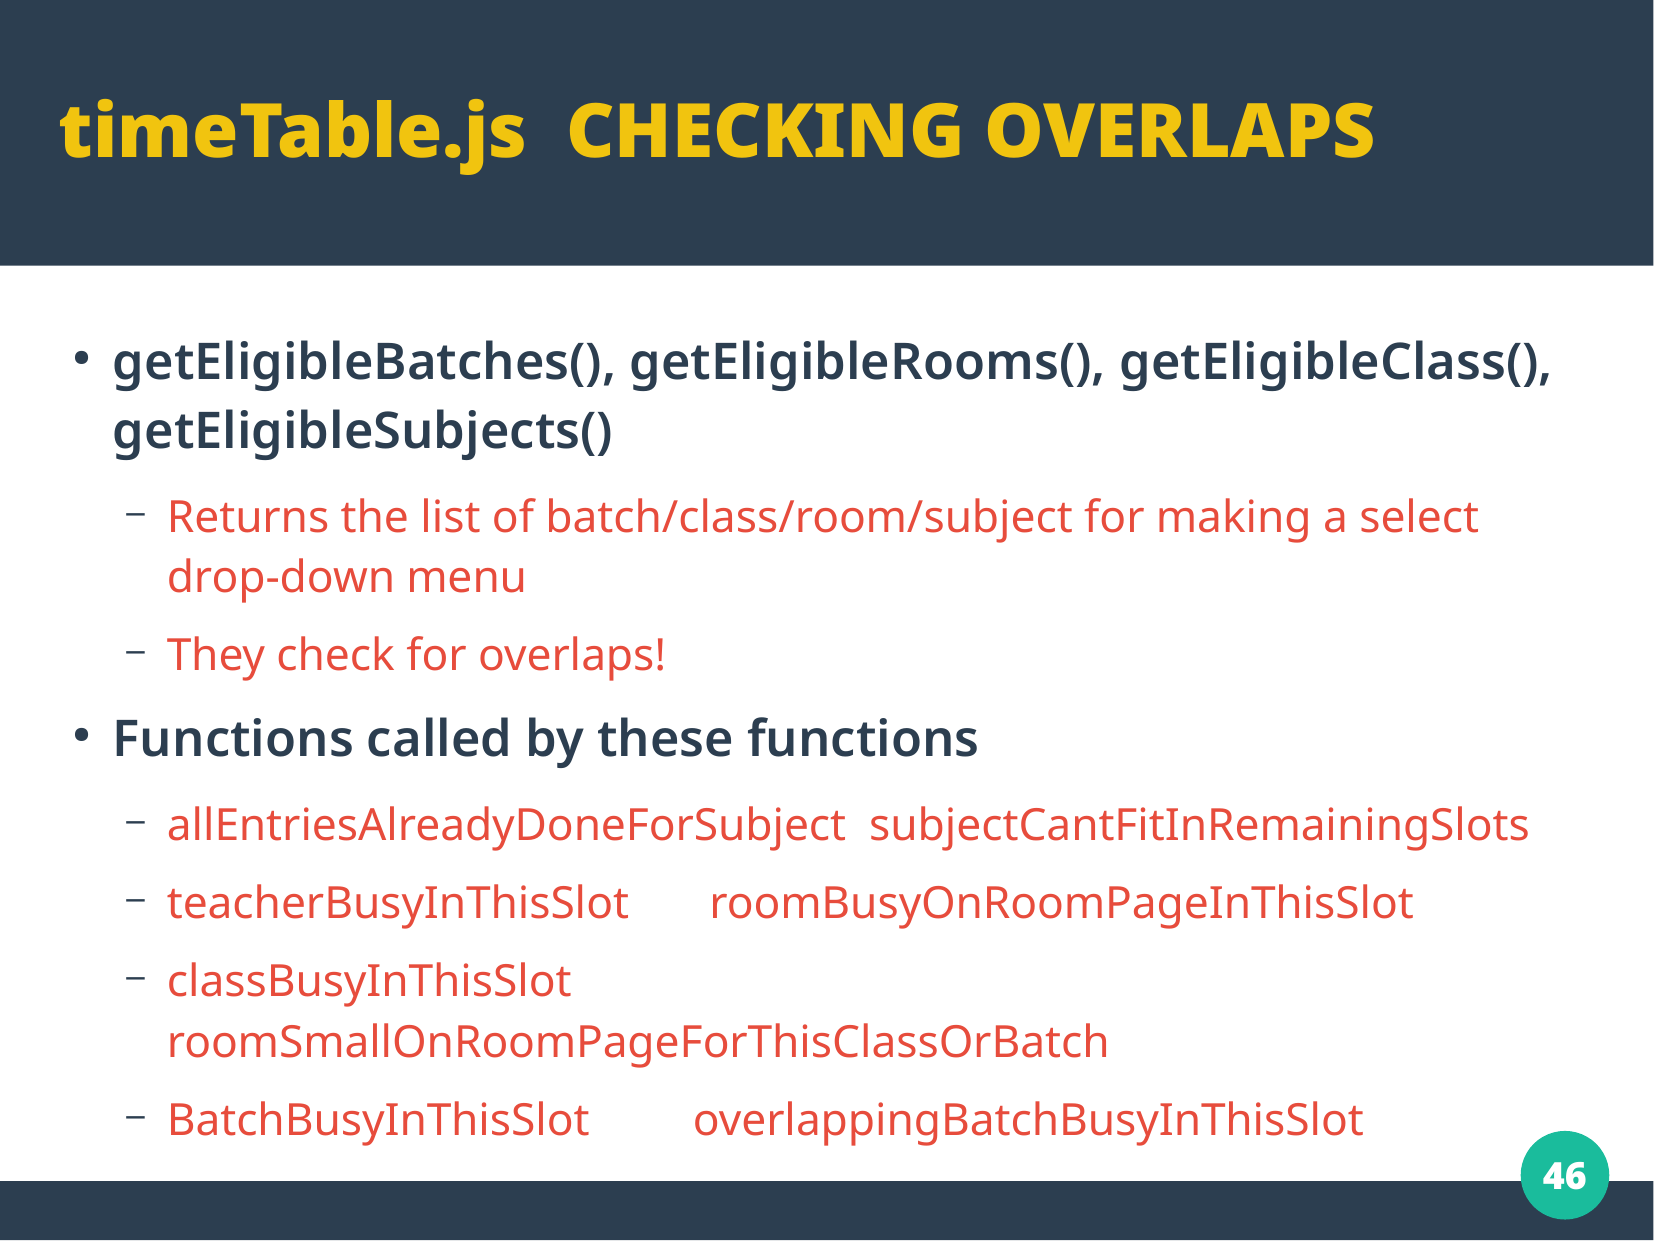

# timeTable.js CHECKING OVERLAPS
getEligibleBatches(), getEligibleRooms(), getEligibleClass(), getEligibleSubjects()
Returns the list of batch/class/room/subject for making a select drop-down menu
They check for overlaps!
Functions called by these functions
allEntriesAlreadyDoneForSubject subjectCantFitInRemainingSlots
teacherBusyInThisSlot roomBusyOnRoomPageInThisSlot
classBusyInThisSlot roomSmallOnRoomPageForThisClassOrBatch
BatchBusyInThisSlot overlappingBatchBusyInThisSlot
46